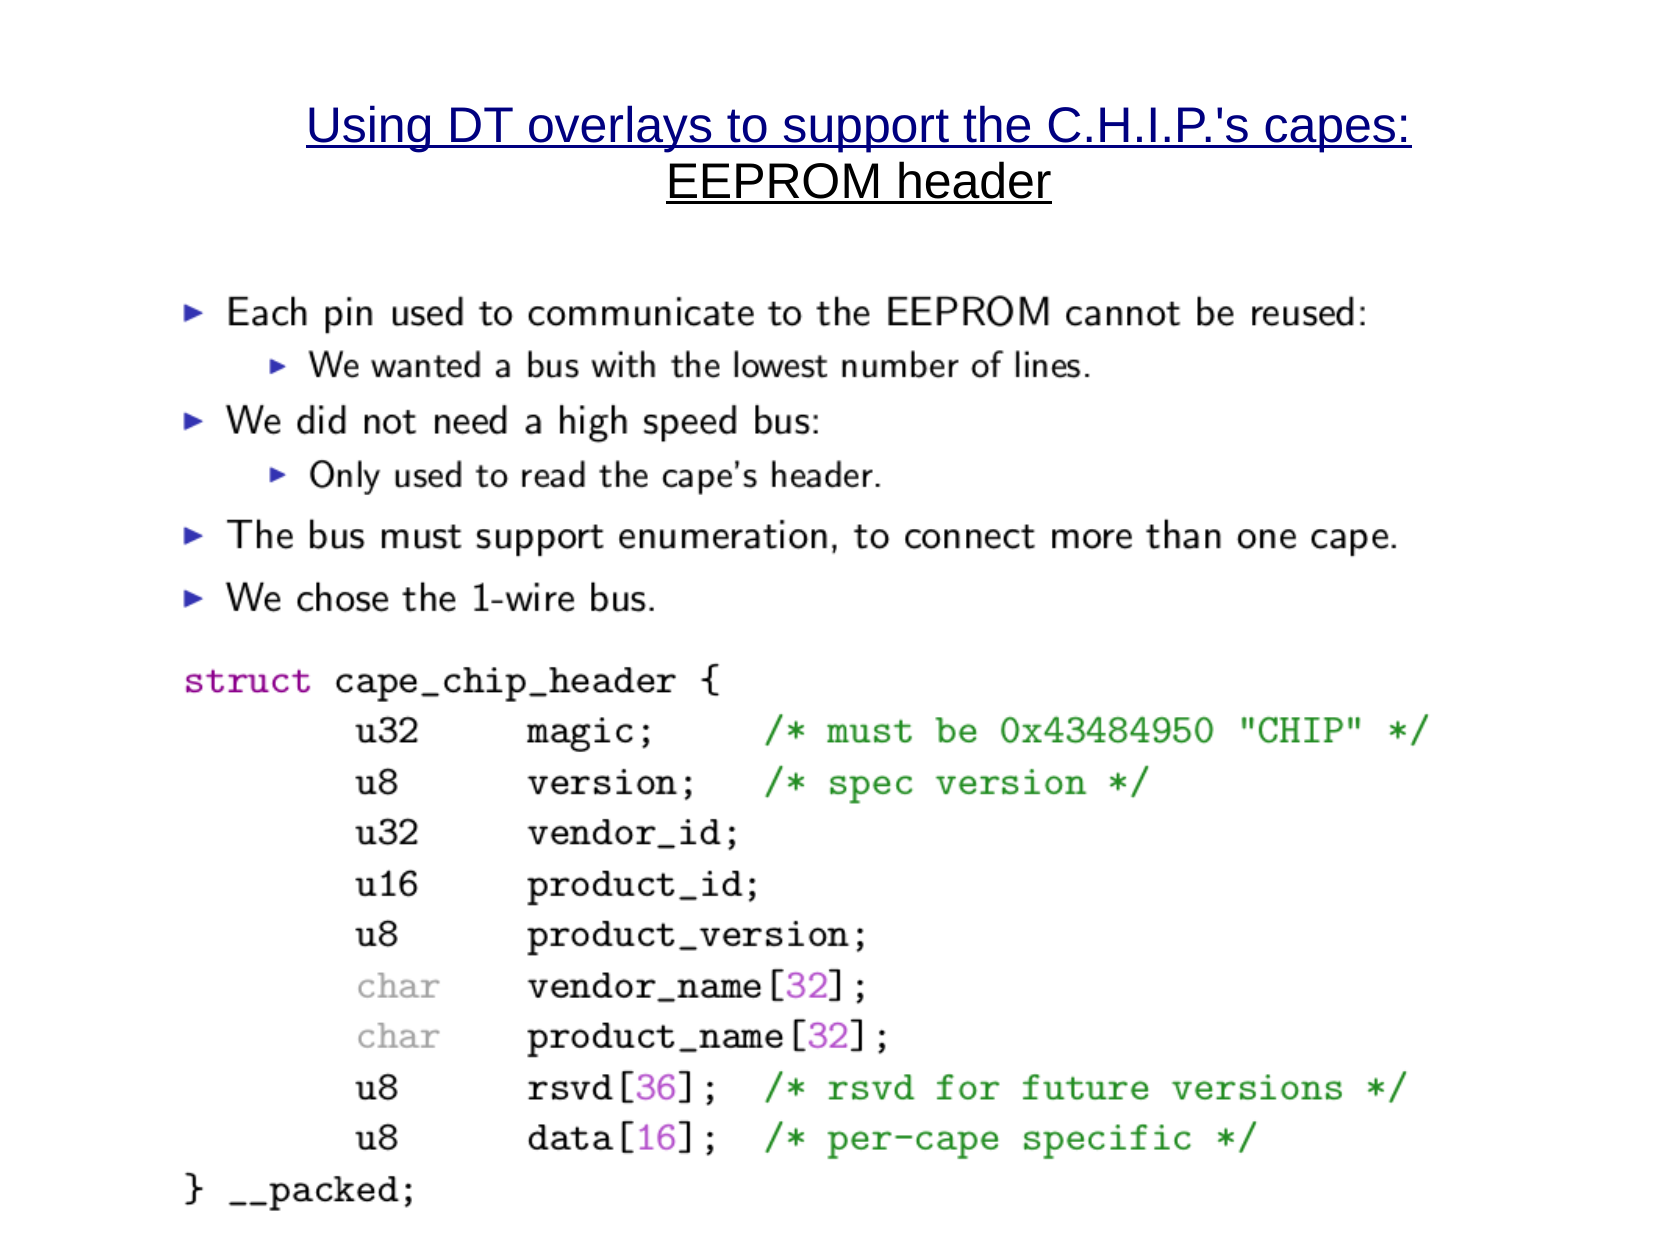

# Using DT overlays to support the C.H.I.P.'s capes: EEPROM header